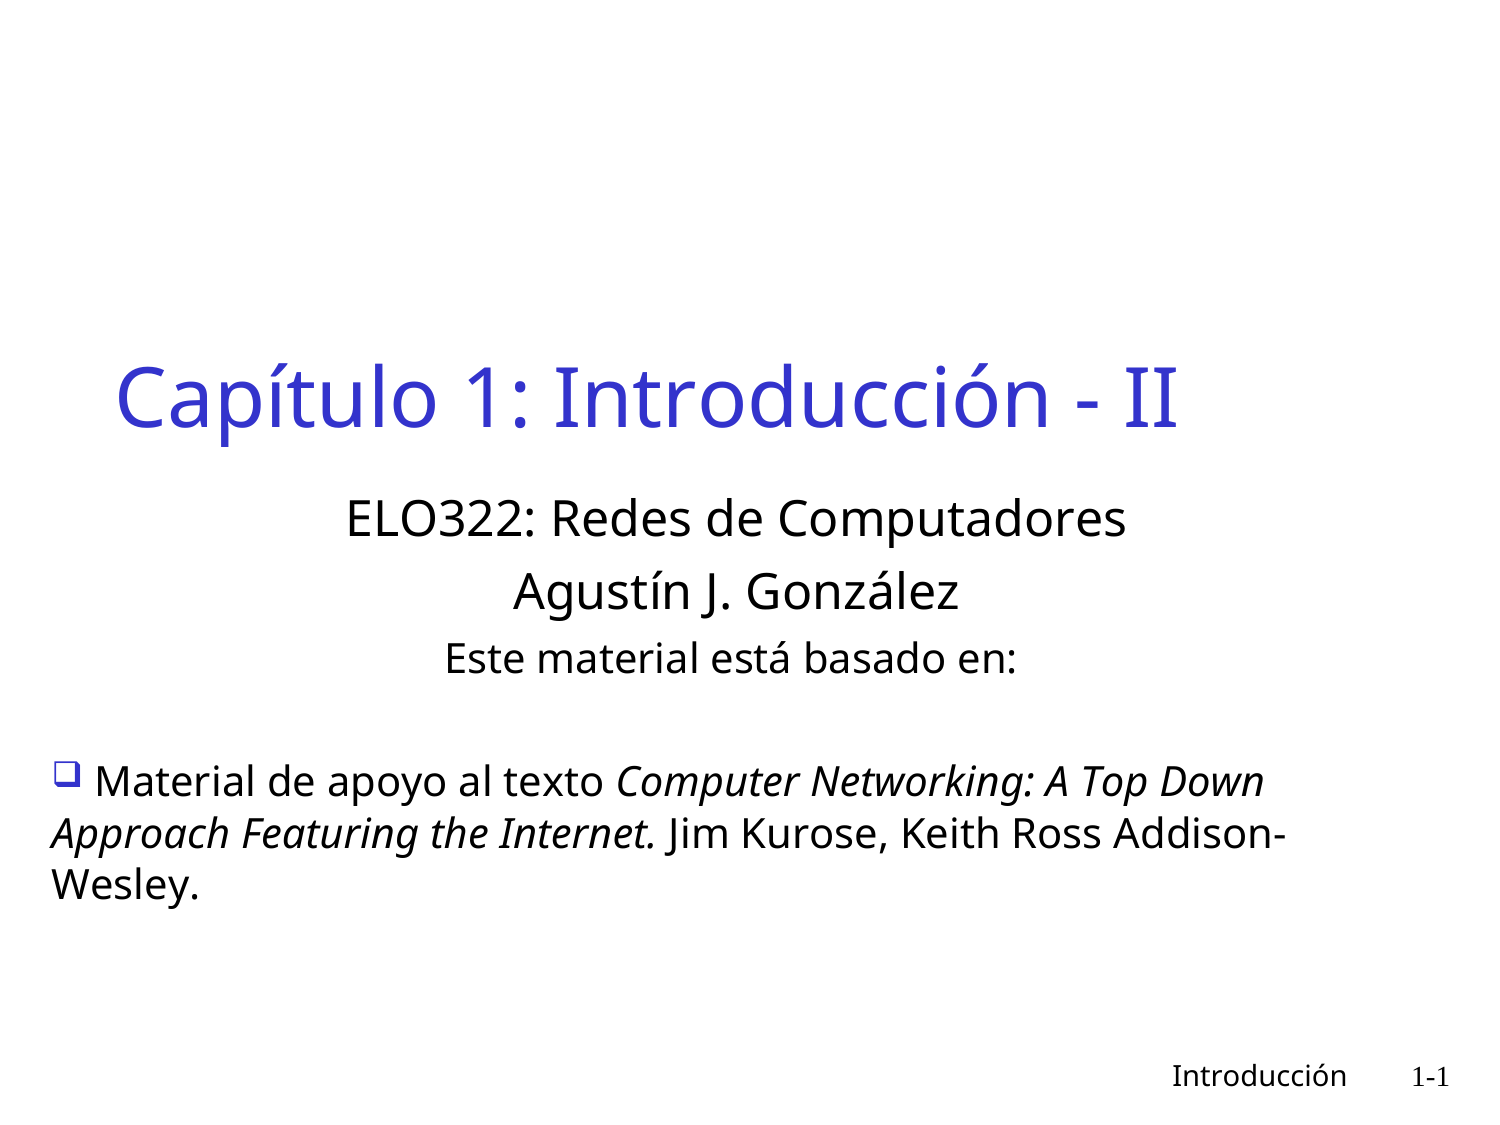

# Capítulo 1: Introducción - II
ELO322: Redes de Computadores
Agustín J. González
Este material está basado en:
 Material de apoyo al texto Computer Networking: A Top Down Approach Featuring the Internet. Jim Kurose, Keith Ross Addison-Wesley.
 Introducción